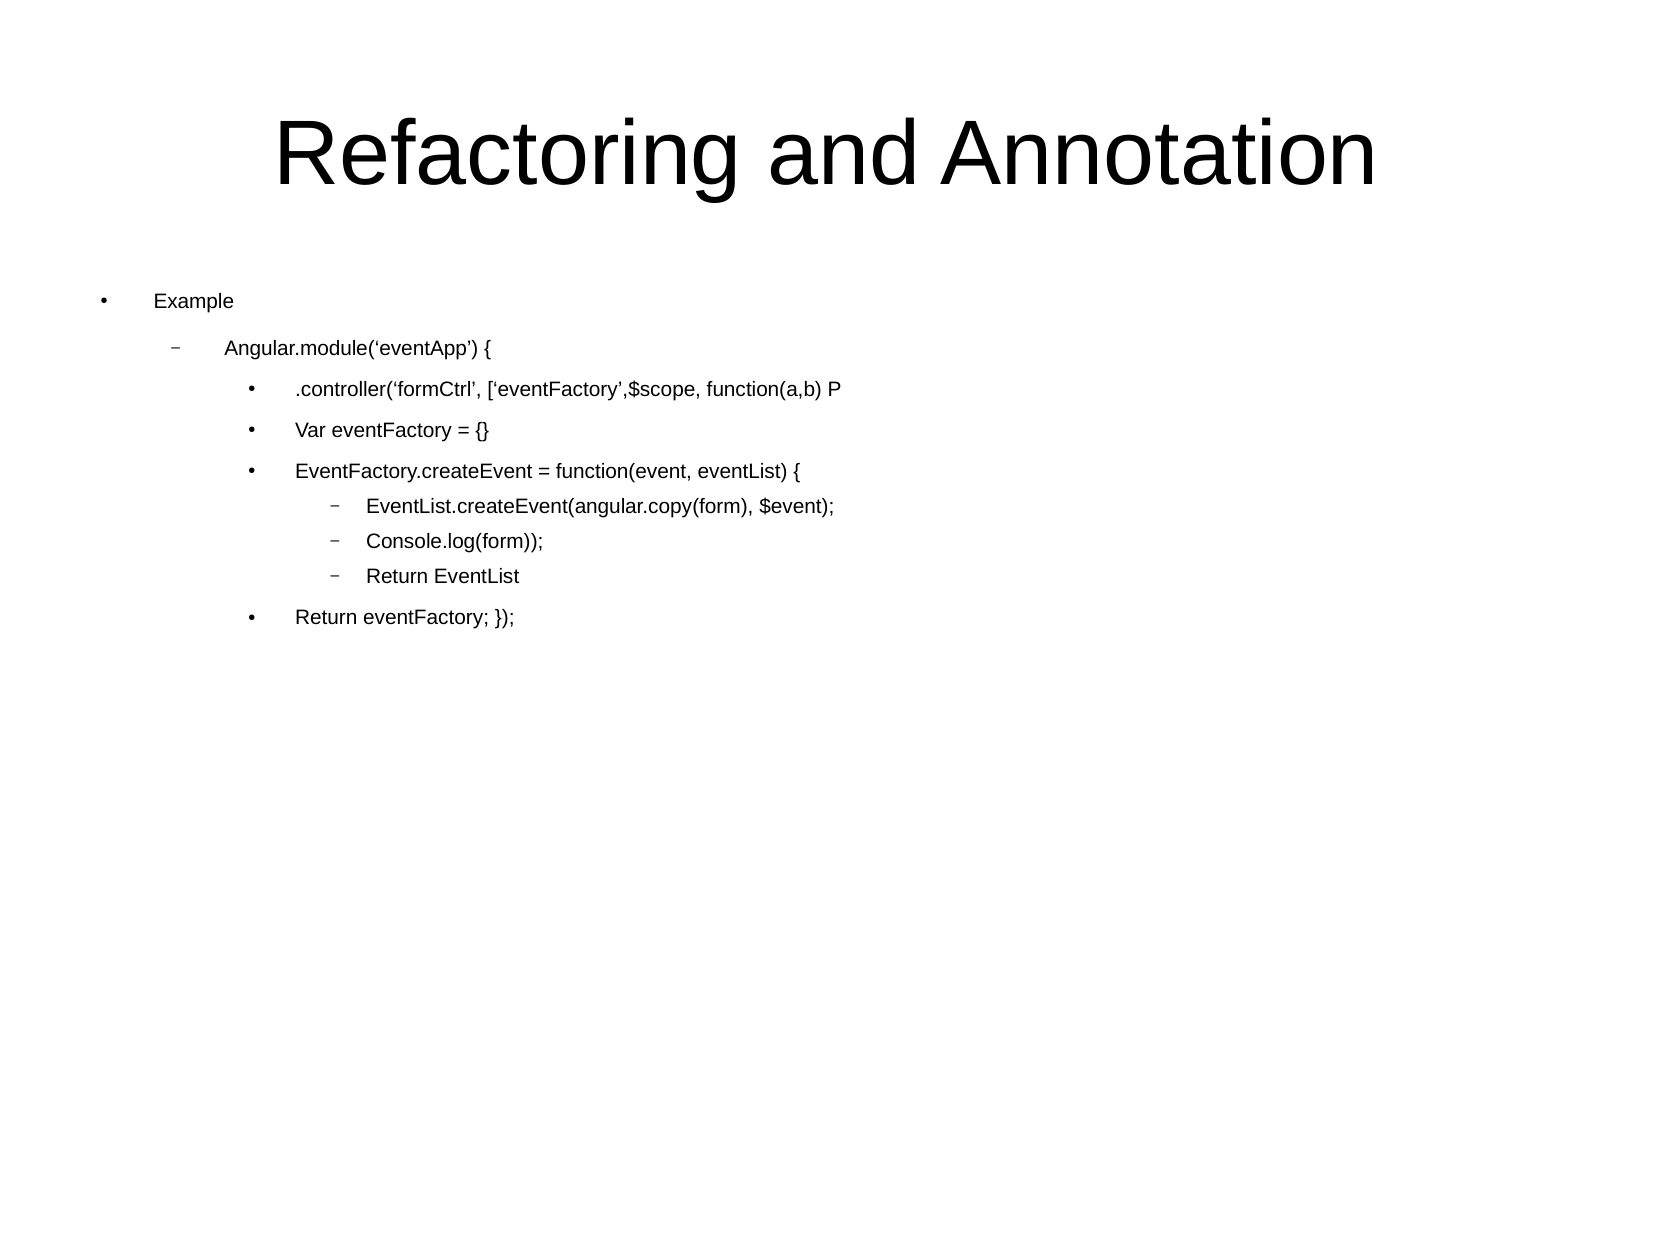

# Refactoring and Annotation
Example
Angular.module(‘eventApp’) {
.controller(‘formCtrl’, [‘eventFactory’,$scope, function(a,b) P
Var eventFactory = {}
EventFactory.createEvent = function(event, eventList) {
EventList.createEvent(angular.copy(form), $event);
Console.log(form));
Return EventList
Return eventFactory; });